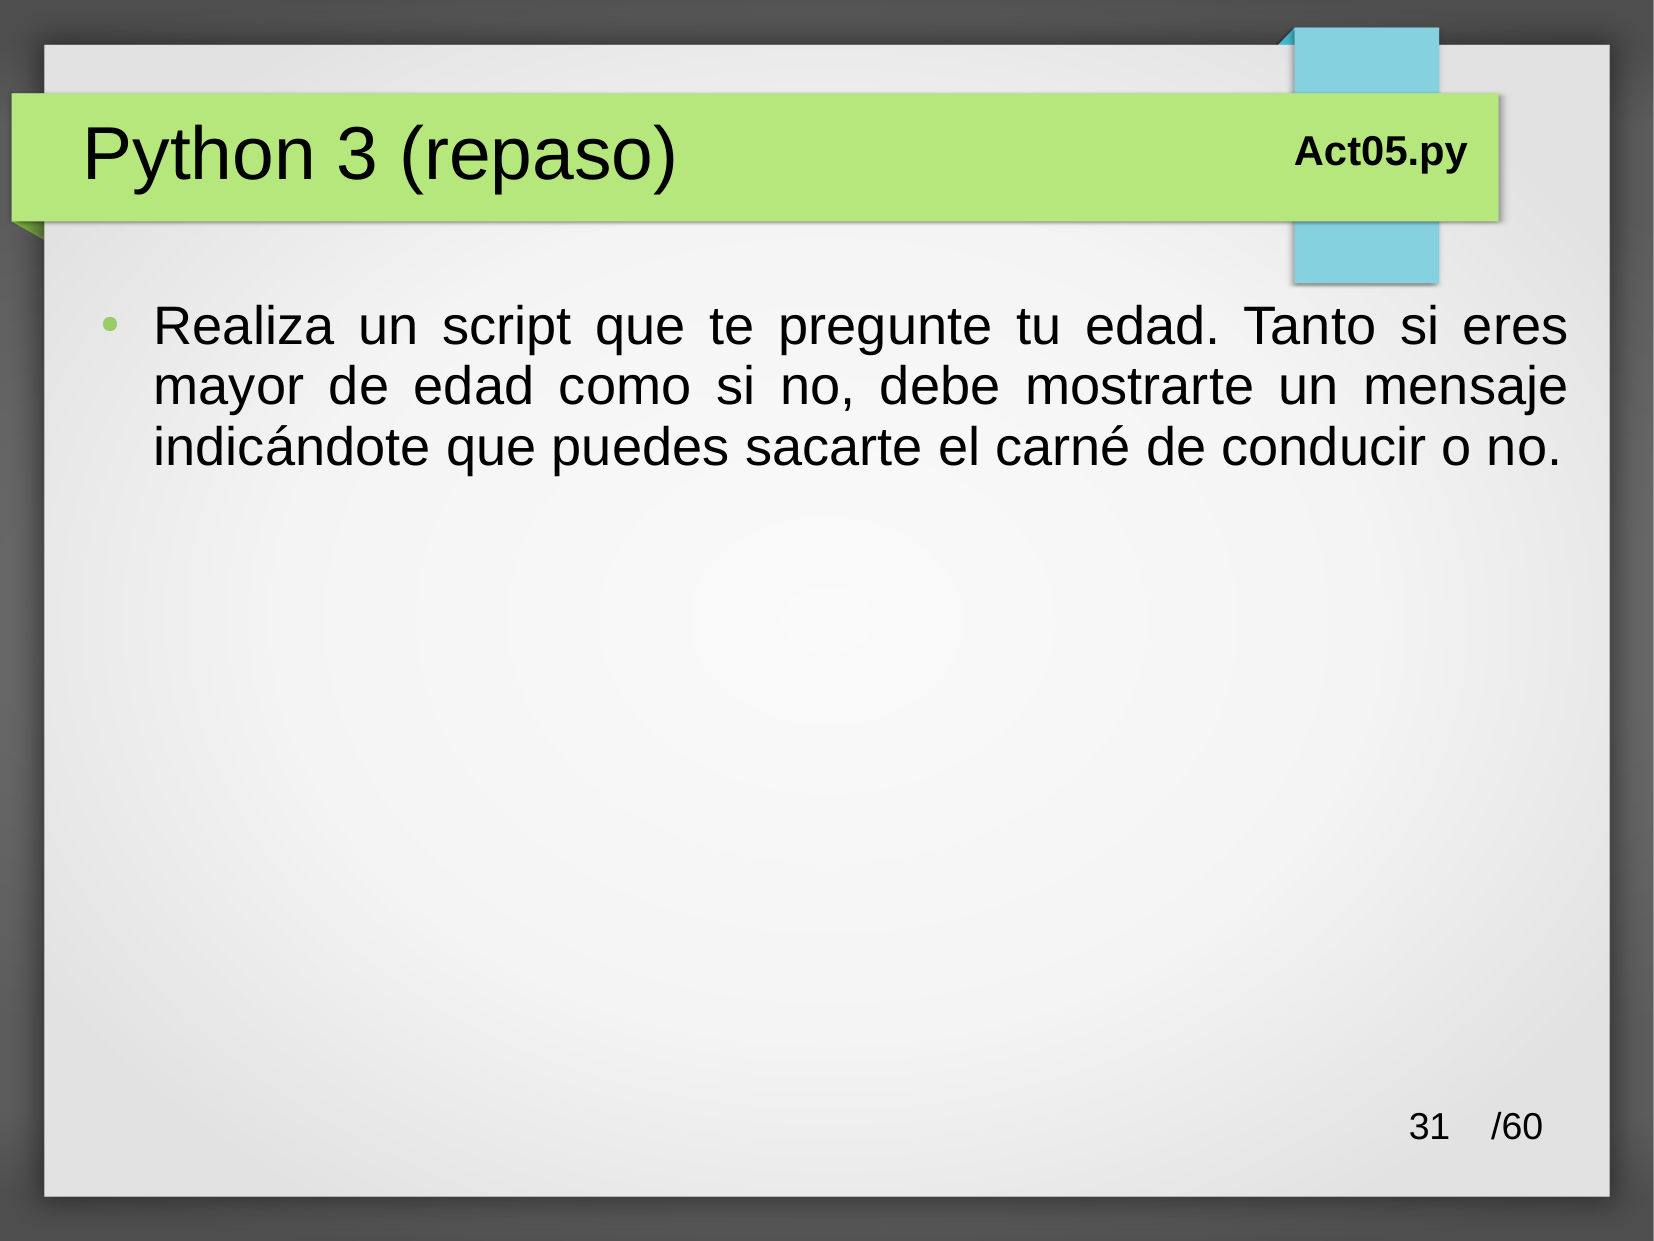

# Python 3 (repaso)
Act05.py
Realiza un script que te pregunte tu edad. Tanto si eres mayor de edad como si no, debe mostrarte un mensaje indicándote que puedes sacarte el carné de conducir o no.
/60